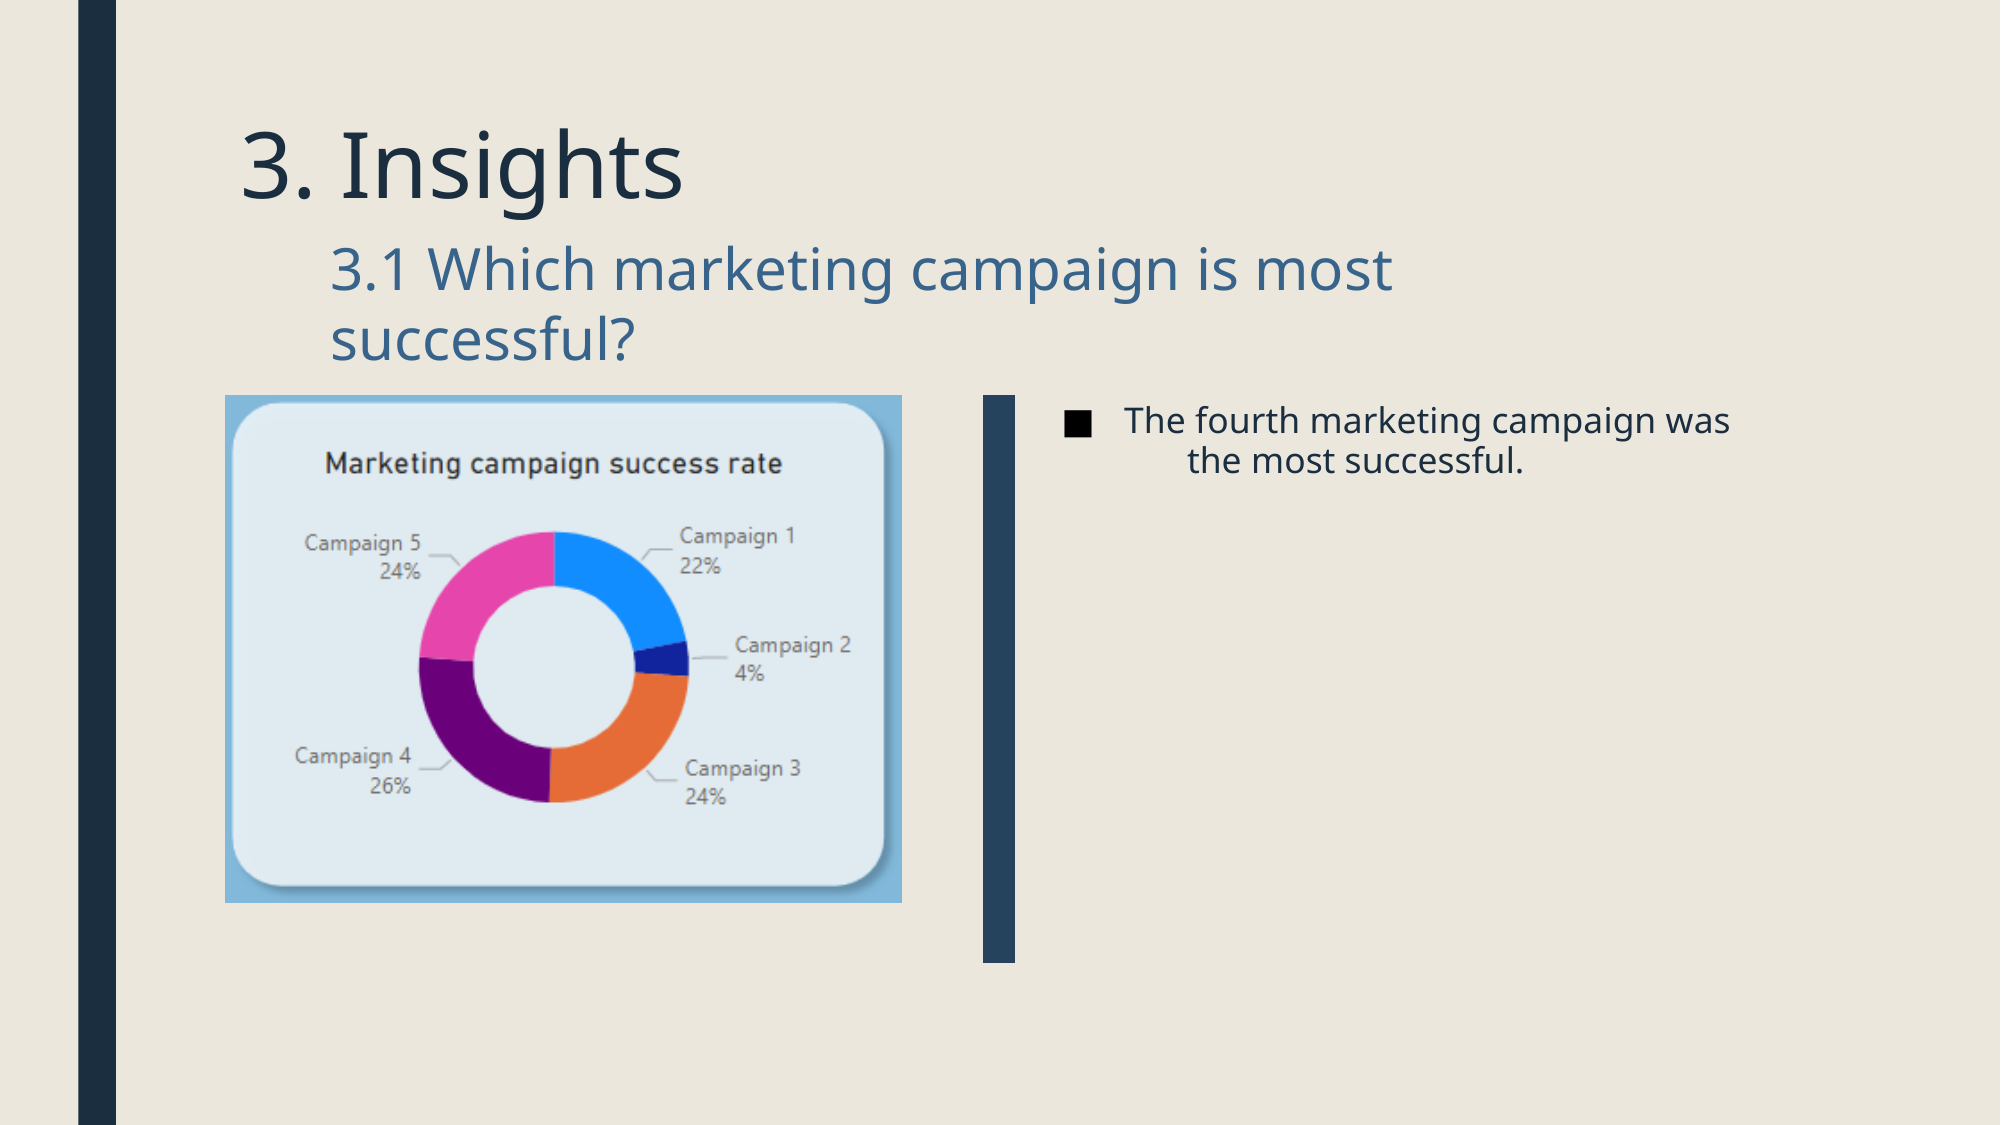

# 3. Insights
3.1 Which marketing campaign is most successful?
The fourth marketing campaign was the most successful.